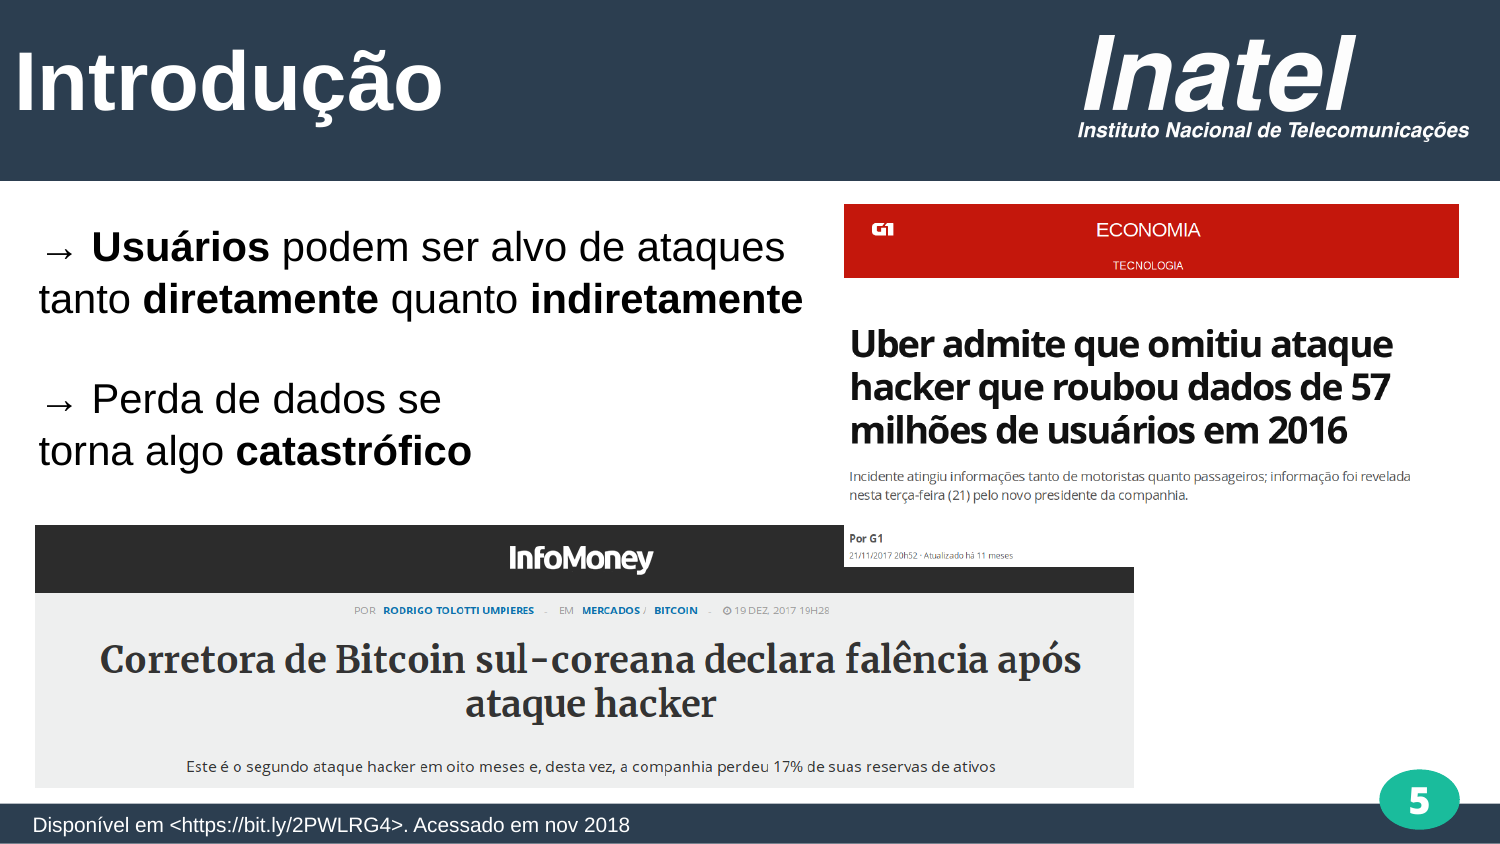

Introdução
→ Usuários podem ser alvo de ataques
tanto diretamente quanto indiretamente
→ Perda de dados se
torna algo catastrófico
5
Disponível em <https://bit.ly/2PWLRG4>. Acessado em nov 2018